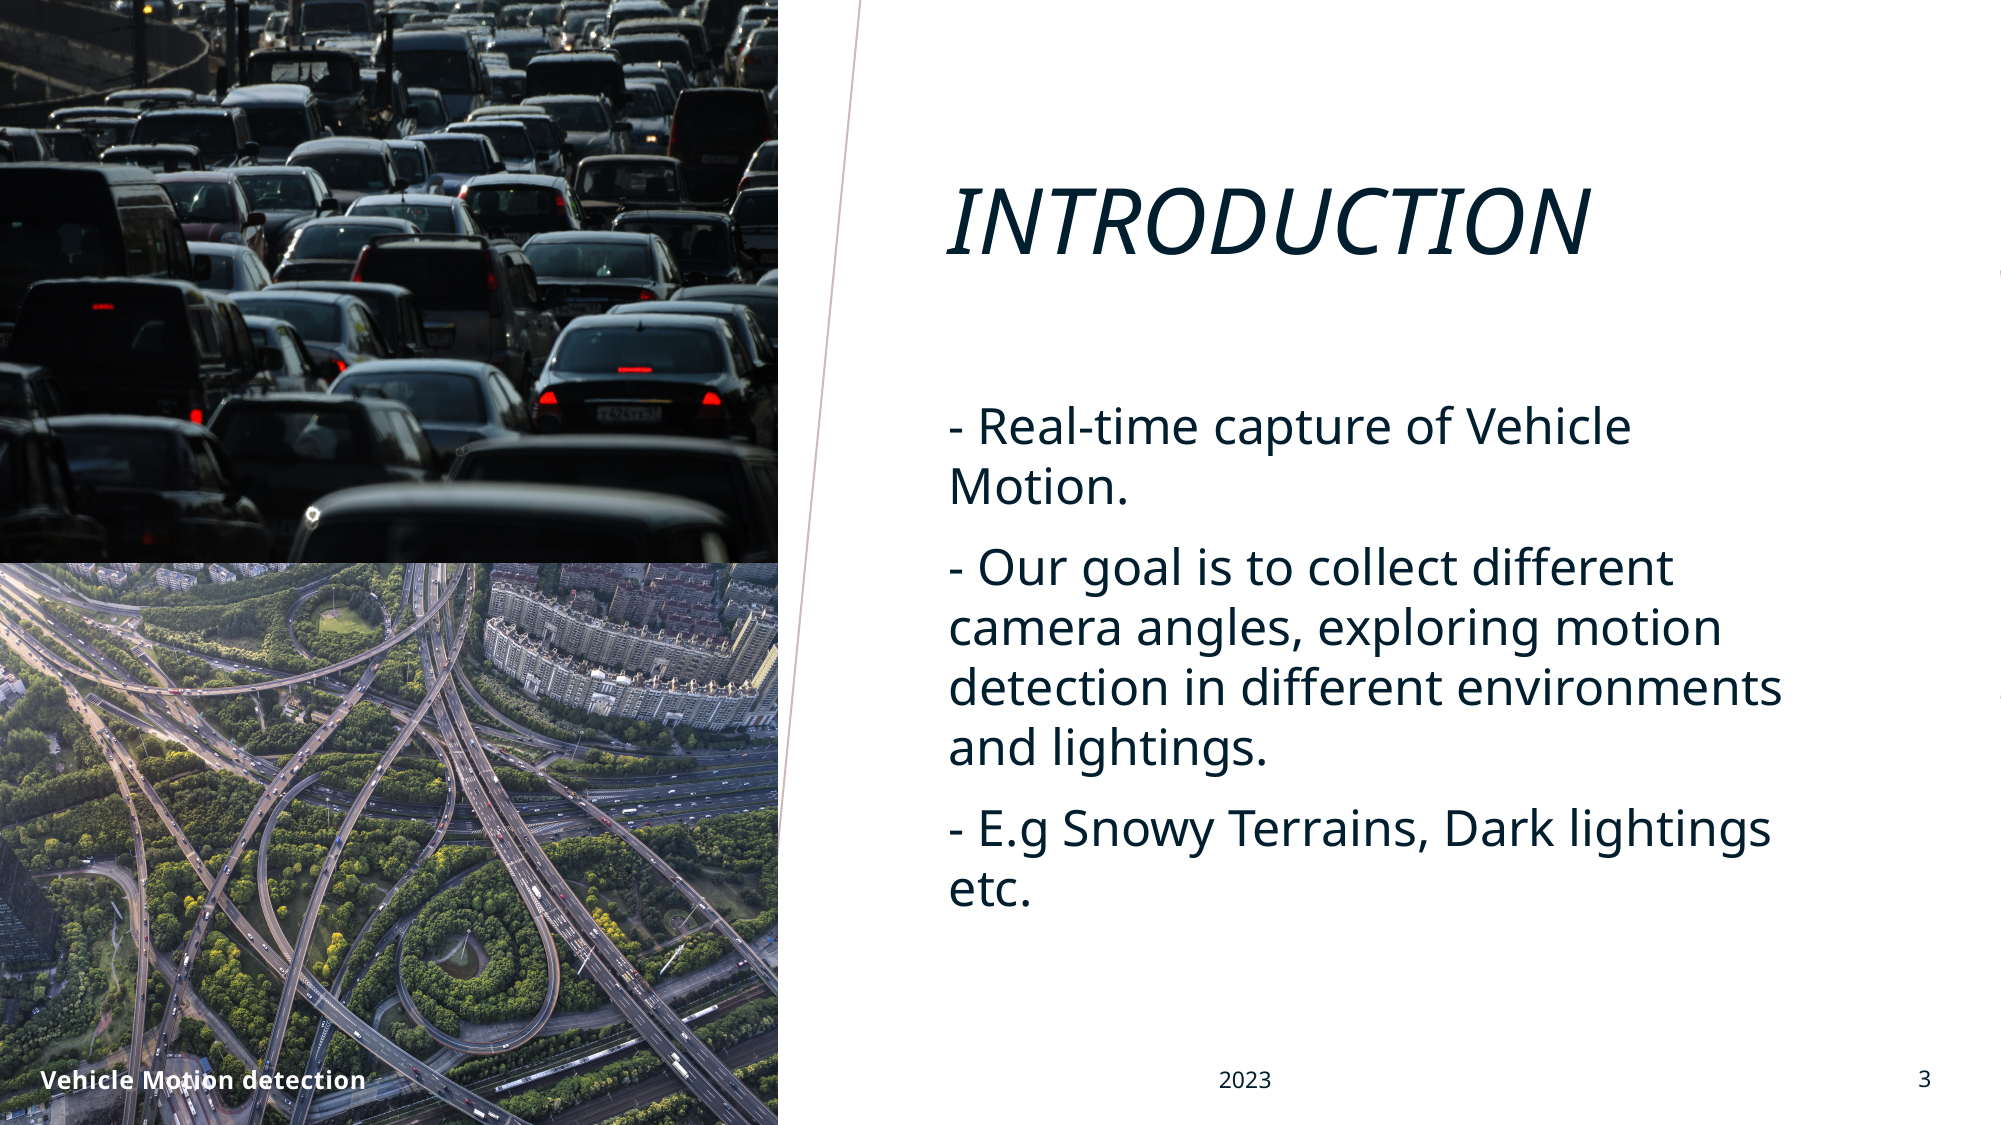

# Introduction
- Real-time capture of Vehicle Motion.
- Our goal is to collect different camera angles, exploring motion detection in different environments and lightings.
- E.g Snowy Terrains, Dark lightings etc.
Vehicle Motion detection
2023